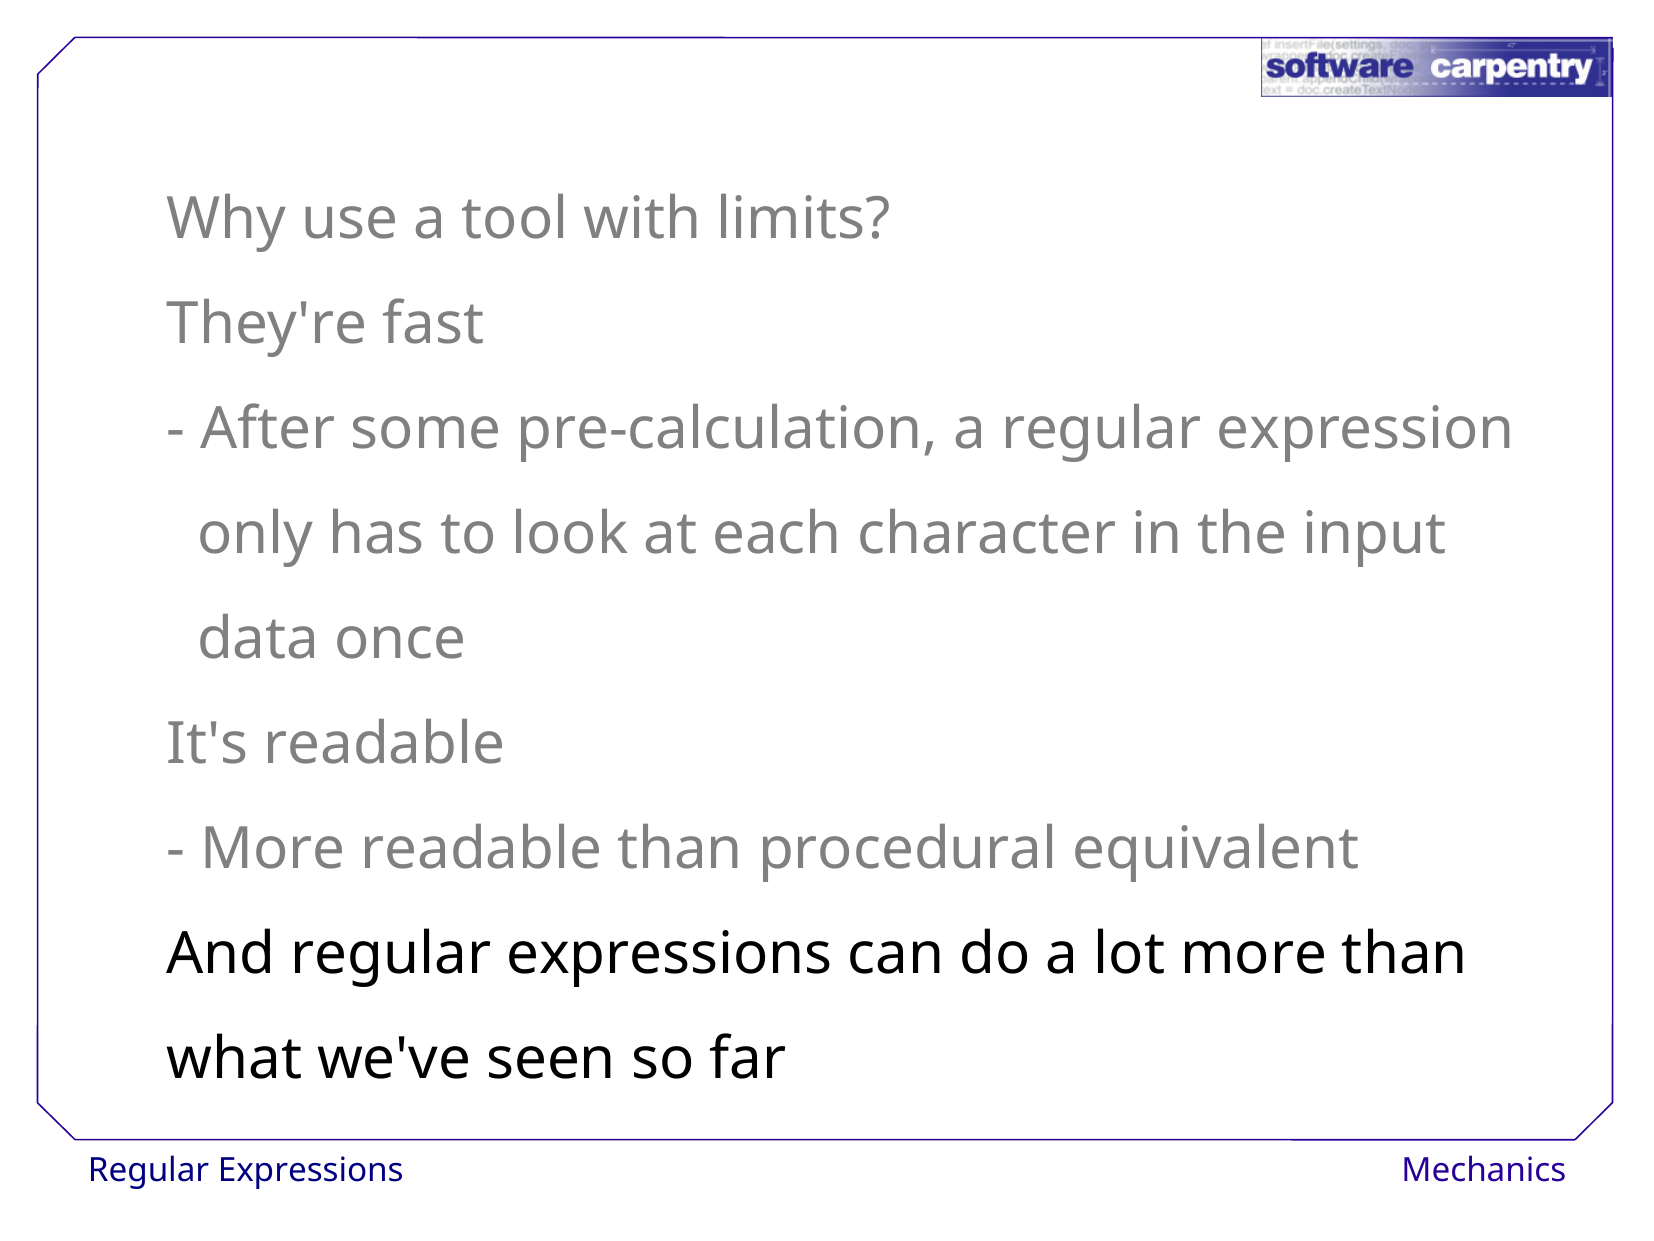

Why use a tool with limits?
They're fast
- After some pre-calculation, a regular expression
 only has to look at each character in the input
 data once
It's readable
- More readable than procedural equivalent
And regular expressions can do a lot more than
what we've seen so far